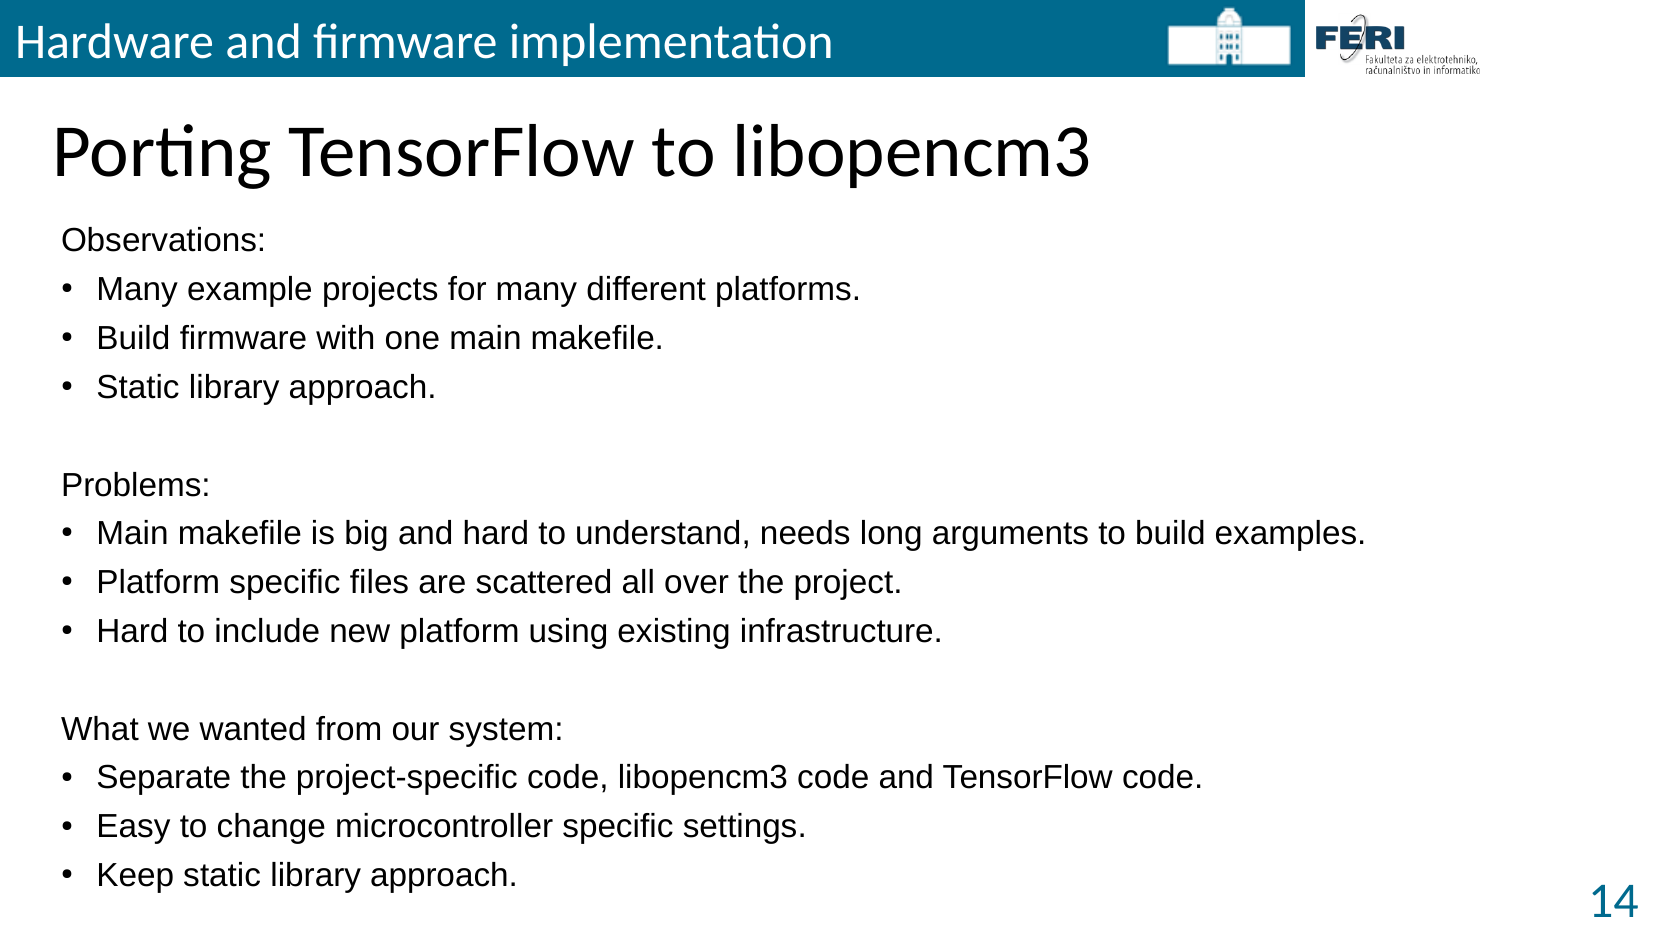

Hardware and firmware implementation
# Porting TensorFlow to libopencm3
Observations:
Many example projects for many different platforms.
Build firmware with one main makefile.
Static library approach.
Problems:
Main makefile is big and hard to understand, needs long arguments to build examples.
Platform specific files are scattered all over the project.
Hard to include new platform using existing infrastructure.
What we wanted from our system:
Separate the project-specific code, libopencm3 code and TensorFlow code.
Easy to change microcontroller specific settings.
Keep static library approach.